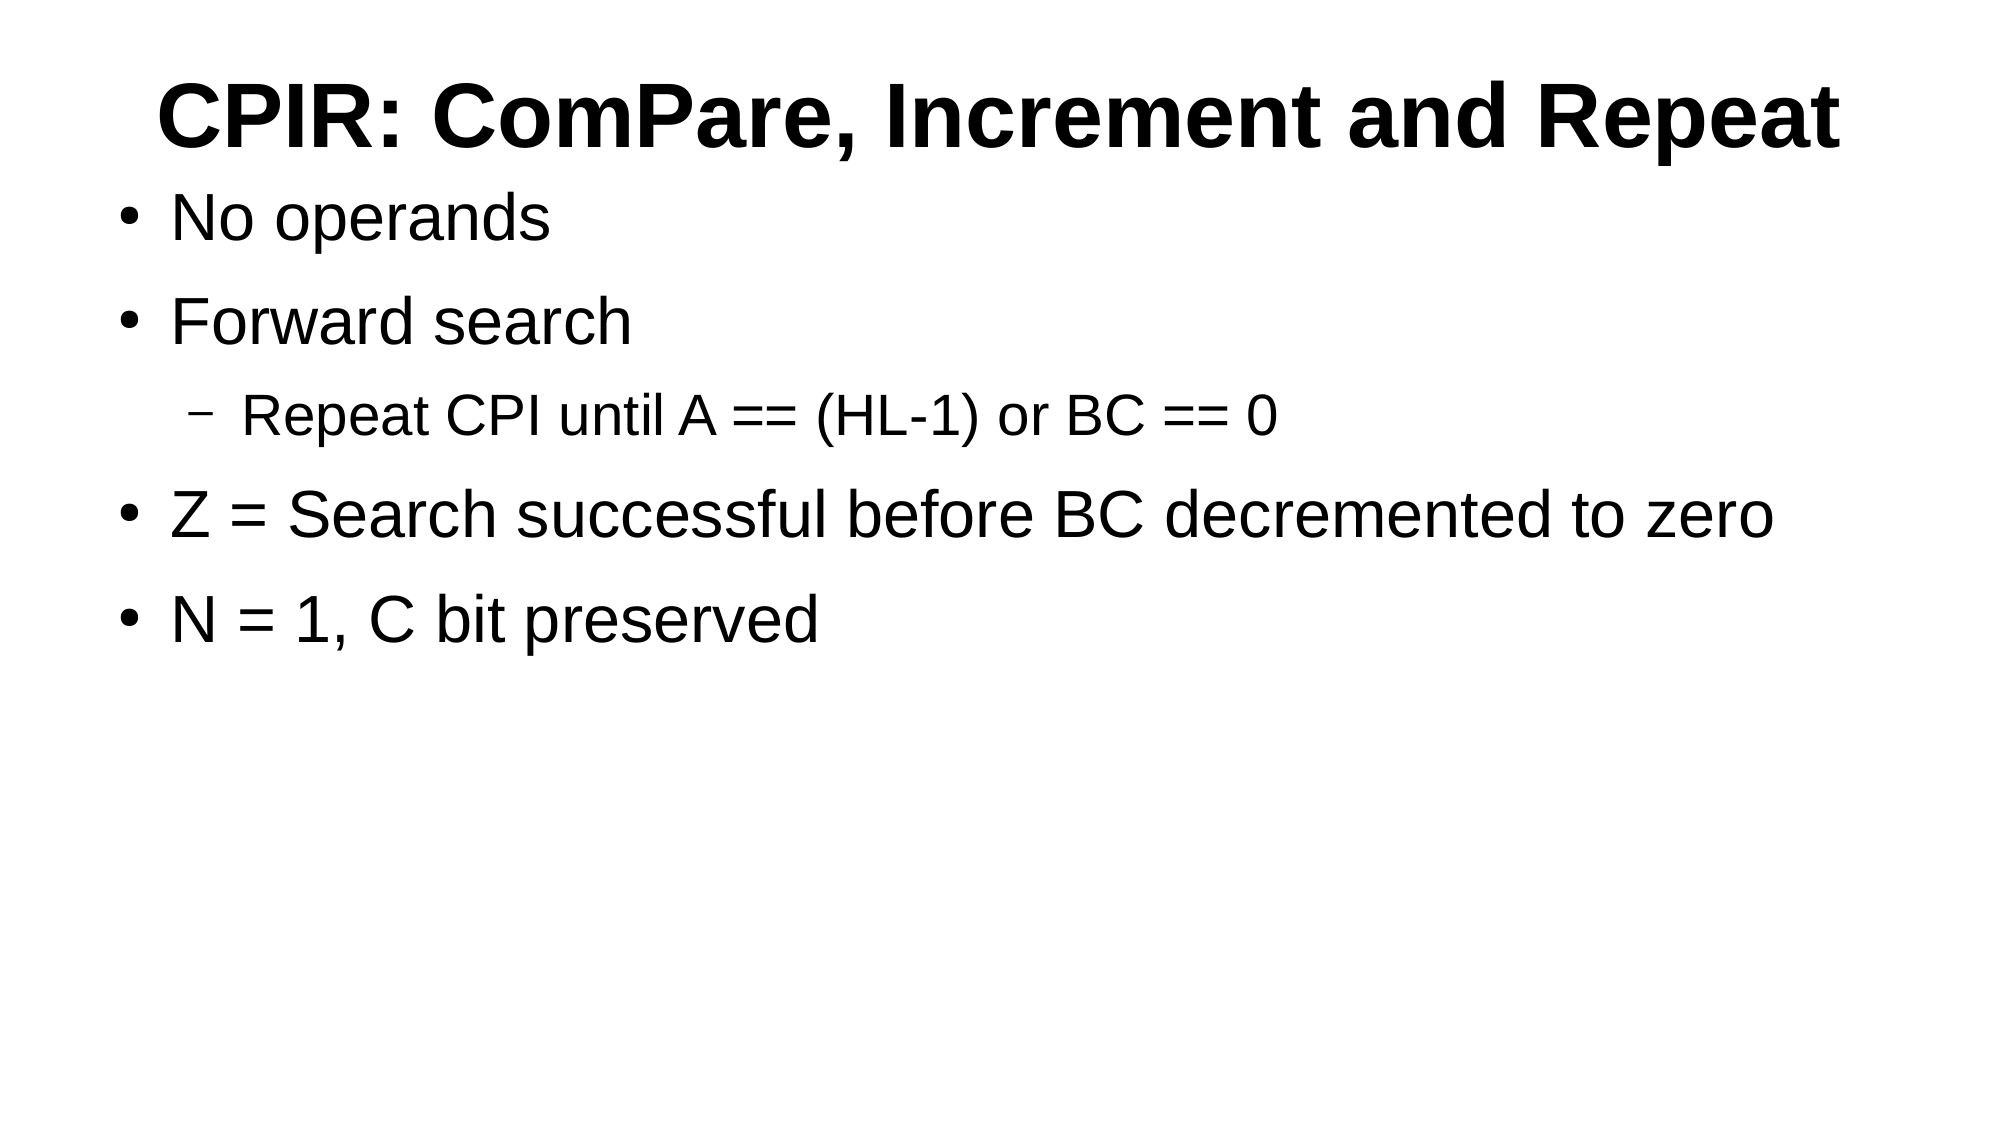

# CPIR: ComPare, Increment and Repeat
No operands
Forward search
Repeat CPI until A == (HL-1) or BC == 0
Z = Search successful before BC decremented to zero
N = 1, C bit preserved